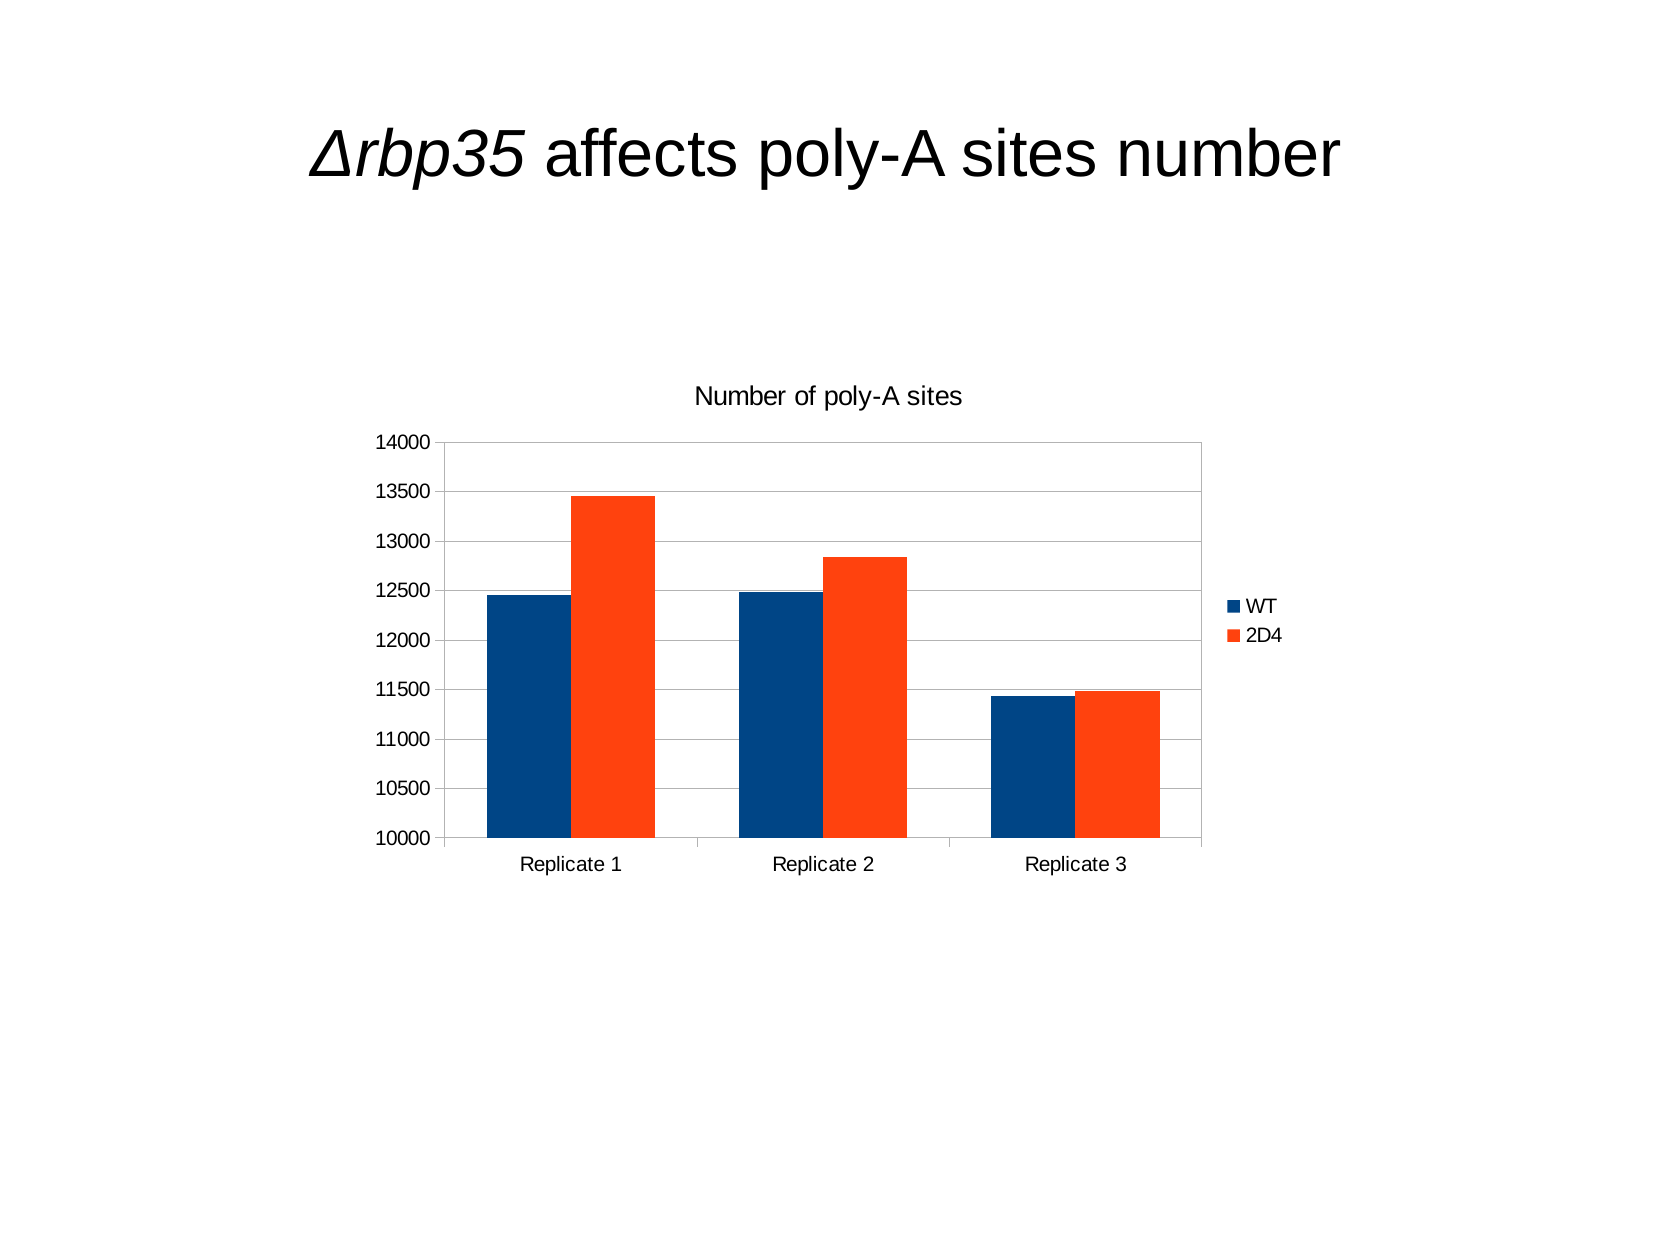

# Δrbp35 affects poly-A sites number
### Chart: Number of poly-A sites
| Category | WT | 2D4 |
|---|---|---|
| Replicate 1 | 12458.0 | 13456.0 |
| Replicate 2 | 12491.0 | 12842.0 |
| Replicate 3 | 11435.0 | 11483.0 |